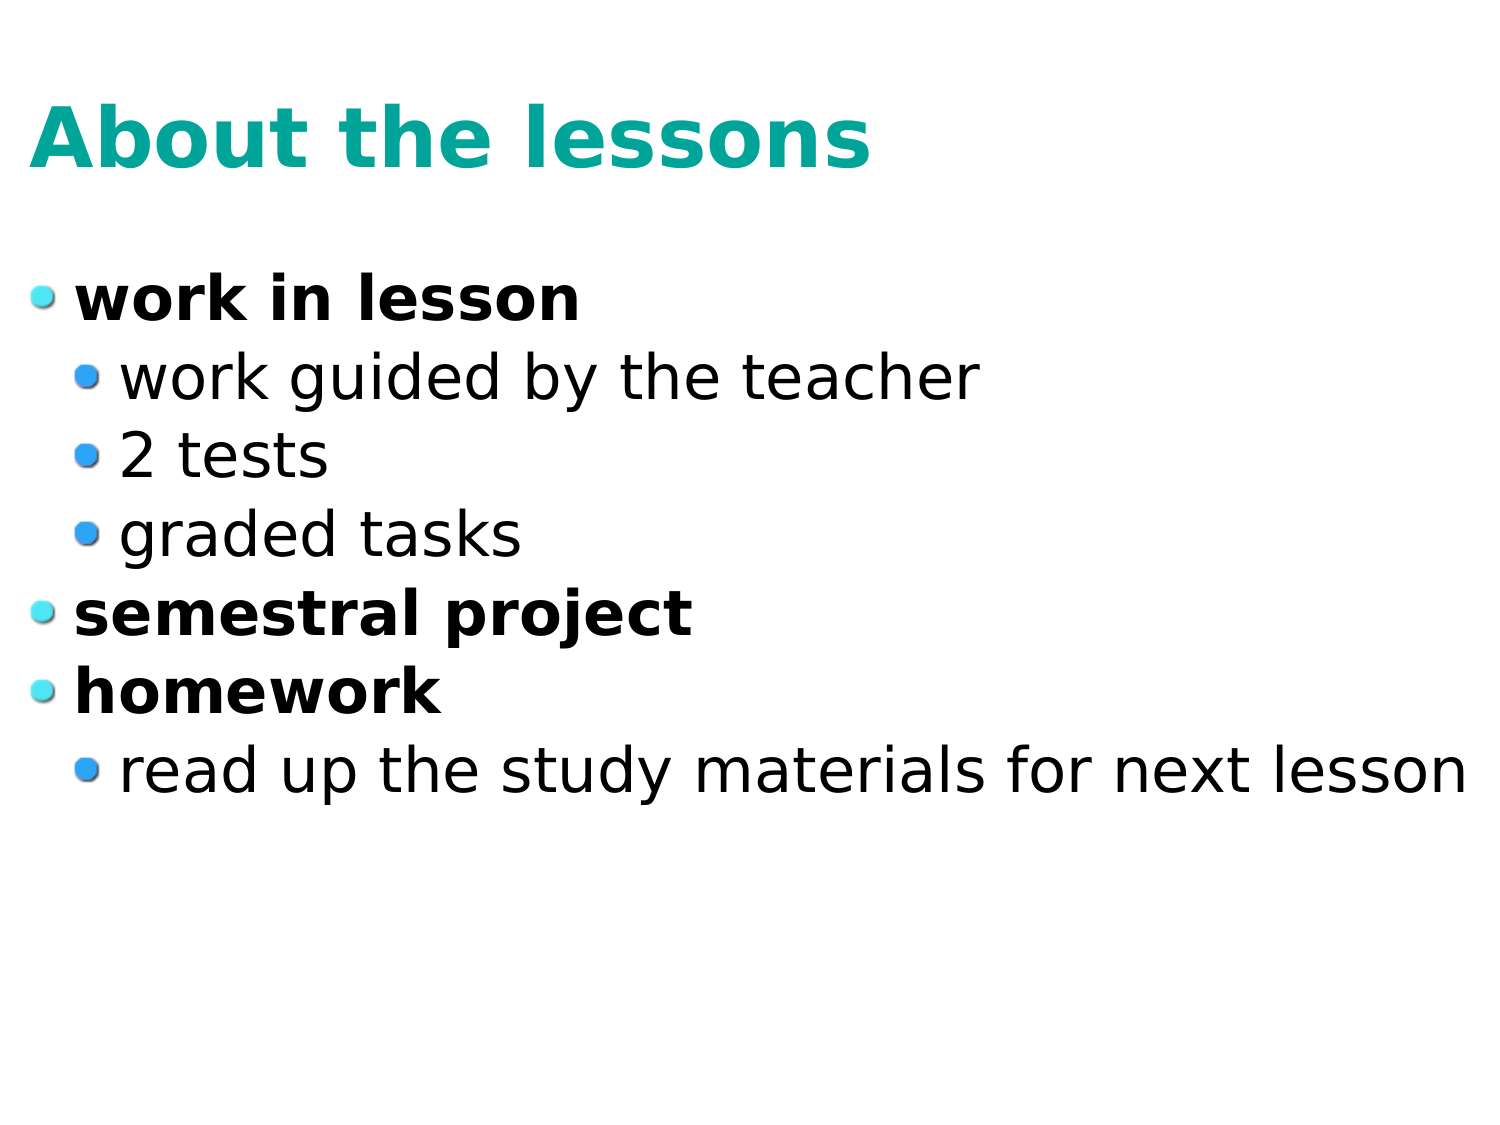

# About the lessons
work in lesson
work guided by the teacher
2 tests
graded tasks
semestral project
homework
read up the study materials for next lesson